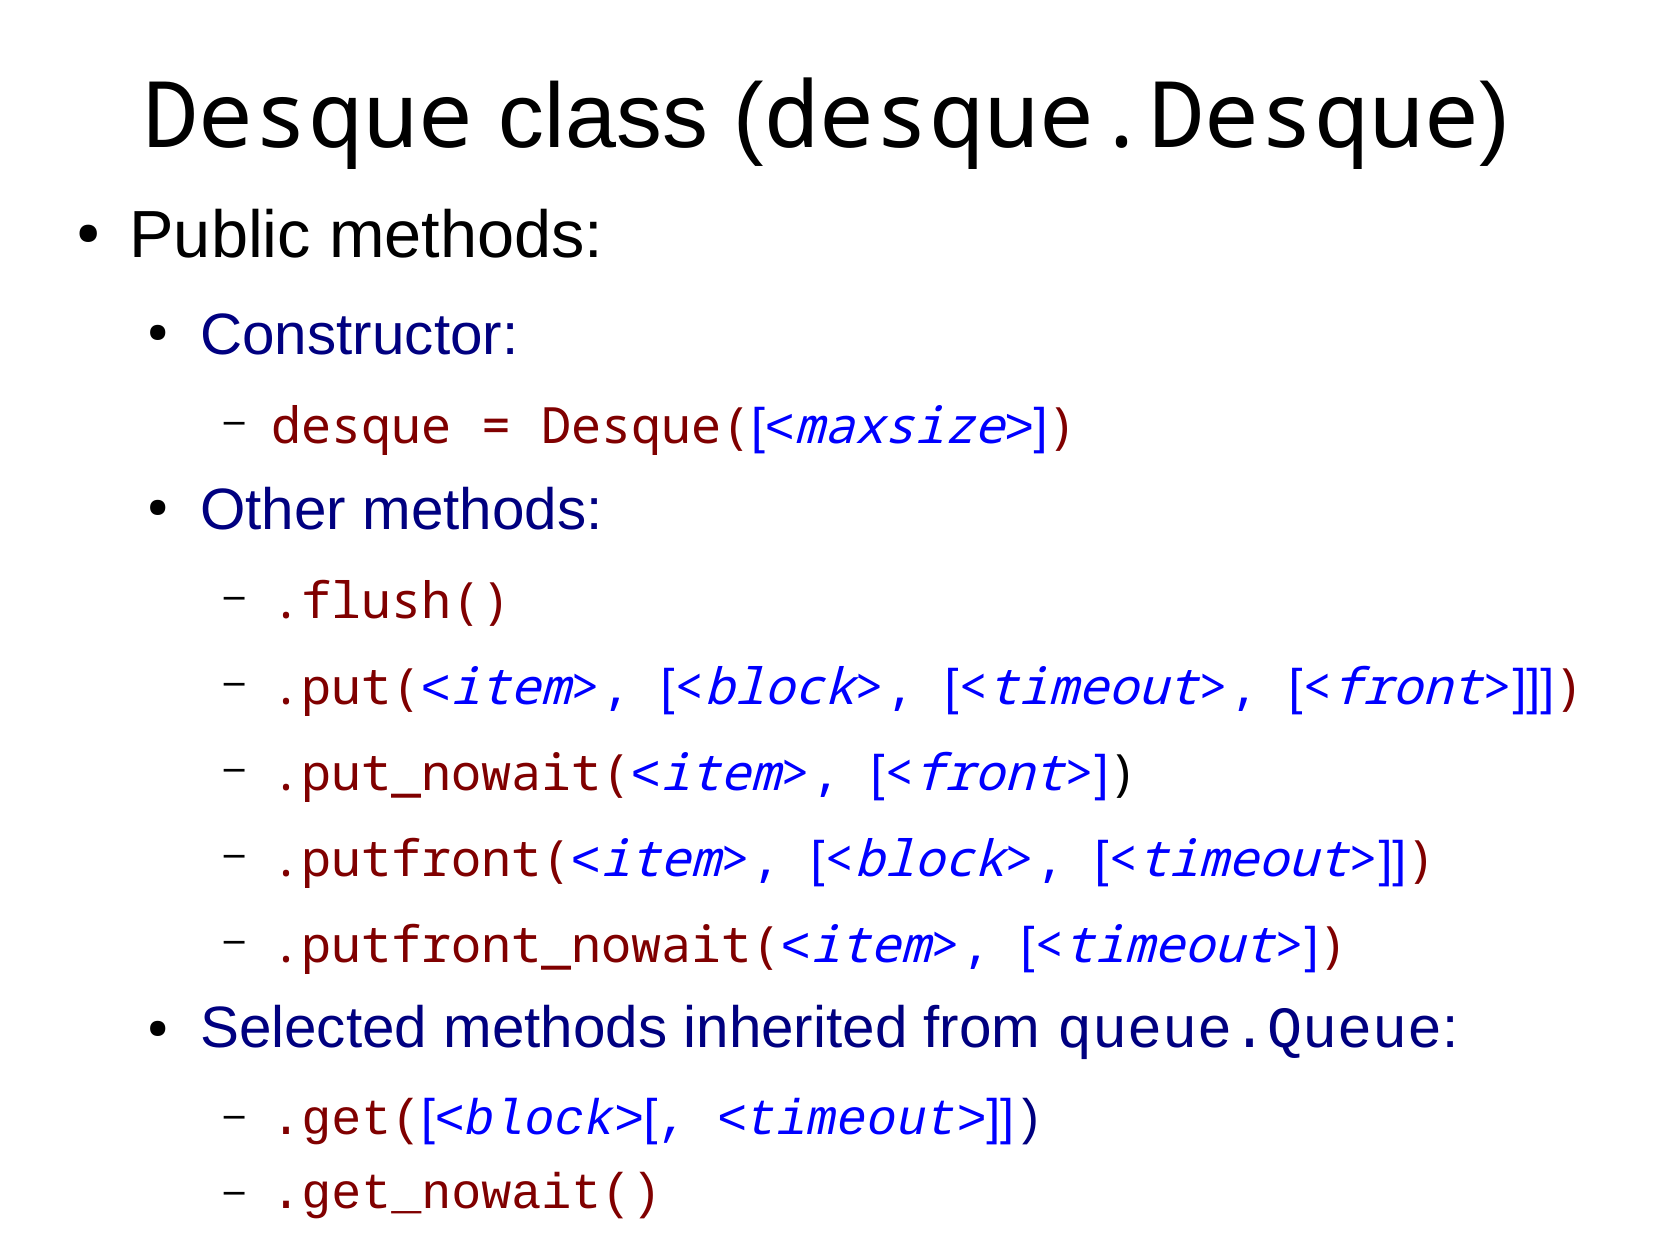

# Desque class (desque.Desque)
Public methods:
Constructor:
desque = Desque([<maxsize>])
Other methods:
.flush()
.put(<item>, [<block>, [<timeout>, [<front>]]])
.put_nowait(<item>, [<front>])
.putfront(<item>, [<block>, [<timeout>]])
.putfront_nowait(<item>, [<timeout>])
Selected methods inherited from queue.Queue:
.get([<block>[, <timeout>]])
.get_nowait()